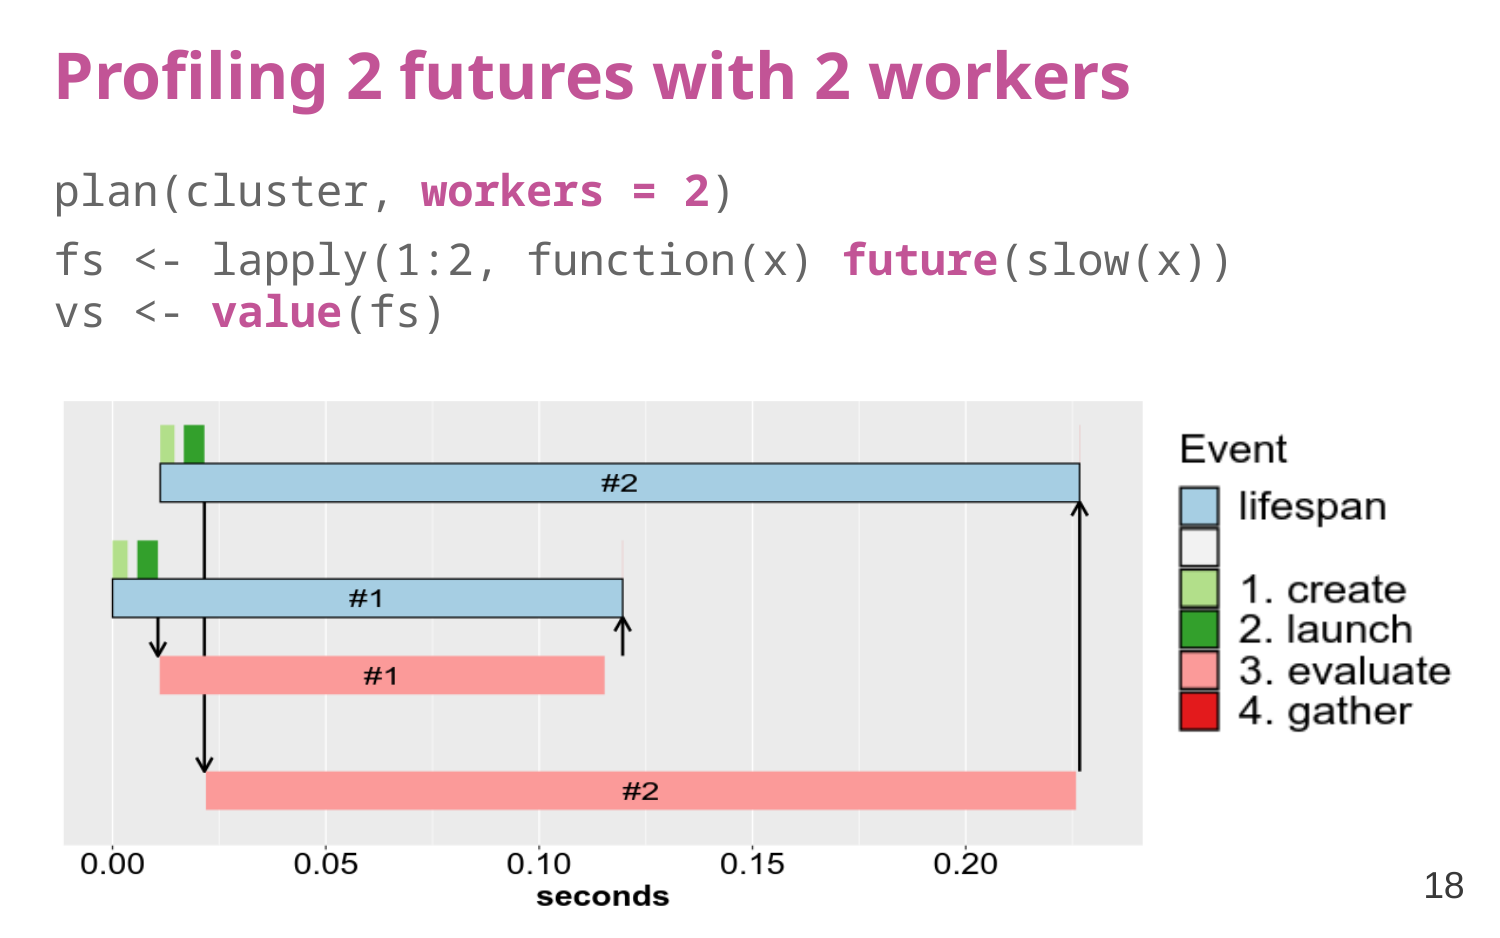

Profiling 2 futures with 2 workers
# plan(cluster, workers = 2)
fs <- lapply(1:2, function(x) future(slow(x))
vs <- value(fs)